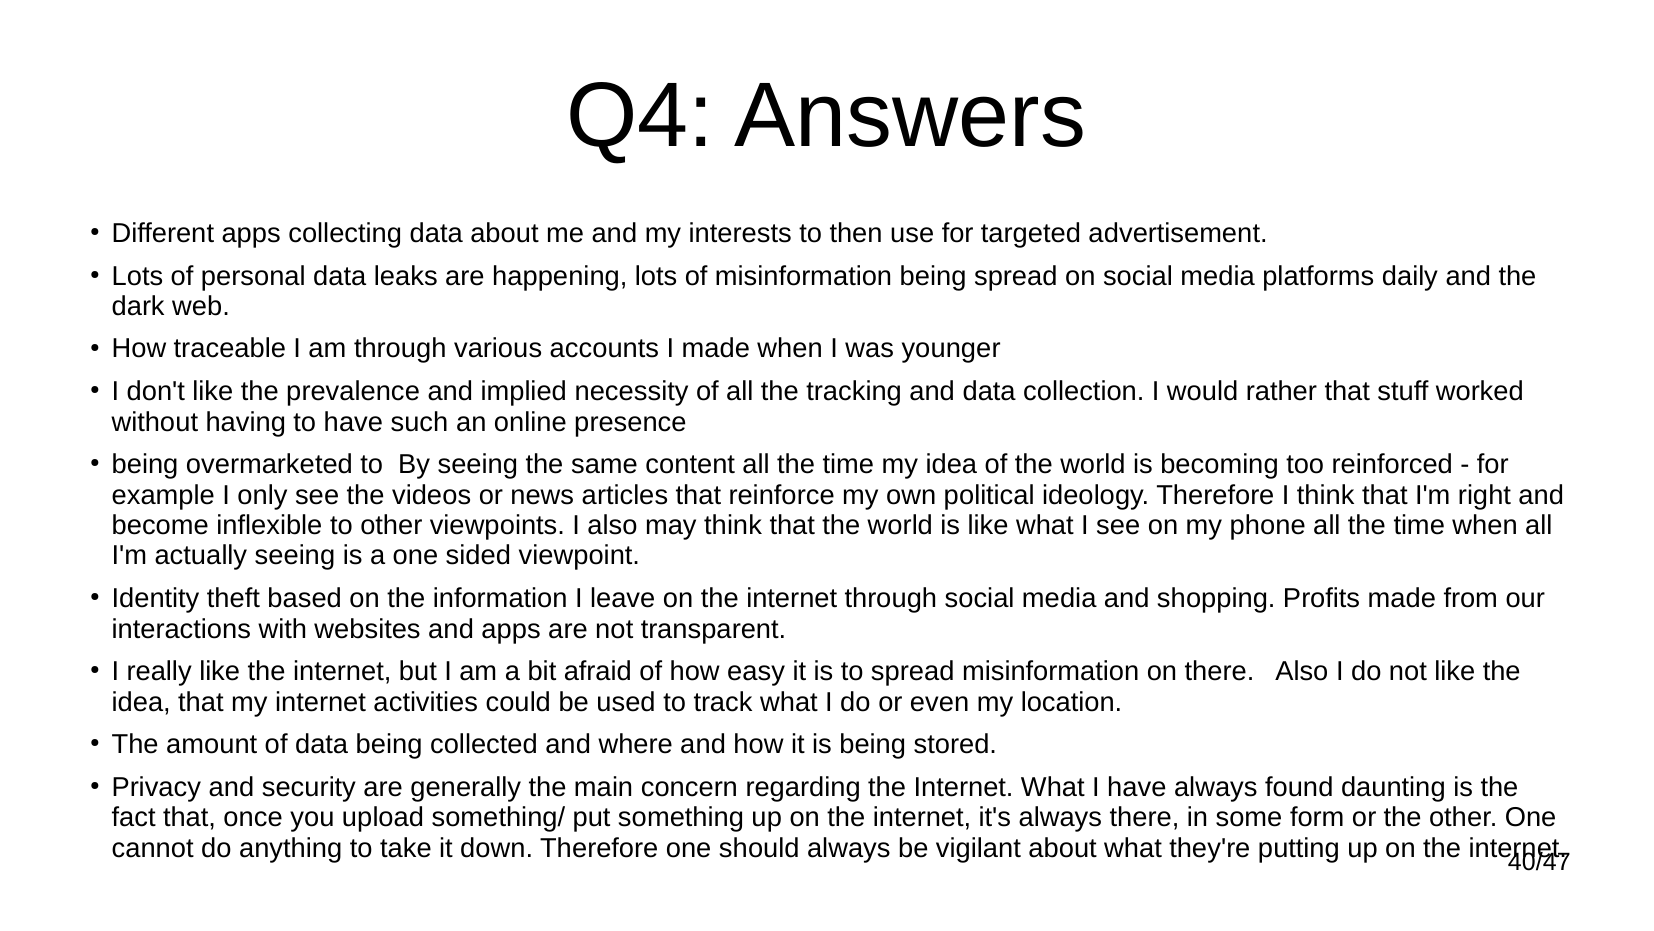

# Q4: Answers
Different apps collecting data about me and my interests to then use for targeted advertisement.
Lots of personal data leaks are happening, lots of misinformation being spread on social media platforms daily and the dark web.
How traceable I am through various accounts I made when I was younger
I don't like the prevalence and implied necessity of all the tracking and data collection. I would rather that stuff worked without having to have such an online presence
being overmarketed to By seeing the same content all the time my idea of the world is becoming too reinforced - for example I only see the videos or news articles that reinforce my own political ideology. Therefore I think that I'm right and become inflexible to other viewpoints. I also may think that the world is like what I see on my phone all the time when all I'm actually seeing is a one sided viewpoint.
Identity theft based on the information I leave on the internet through social media and shopping. Profits made from our interactions with websites and apps are not transparent.
I really like the internet, but I am a bit afraid of how easy it is to spread misinformation on there.  Also I do not like the idea, that my internet activities could be used to track what I do or even my location.
The amount of data being collected and where and how it is being stored.
Privacy and security are generally the main concern regarding the Internet. What I have always found daunting is the fact that, once you upload something/ put something up on the internet, it's always there, in some form or the other. One cannot do anything to take it down. Therefore one should always be vigilant about what they're putting up on the internet.
40